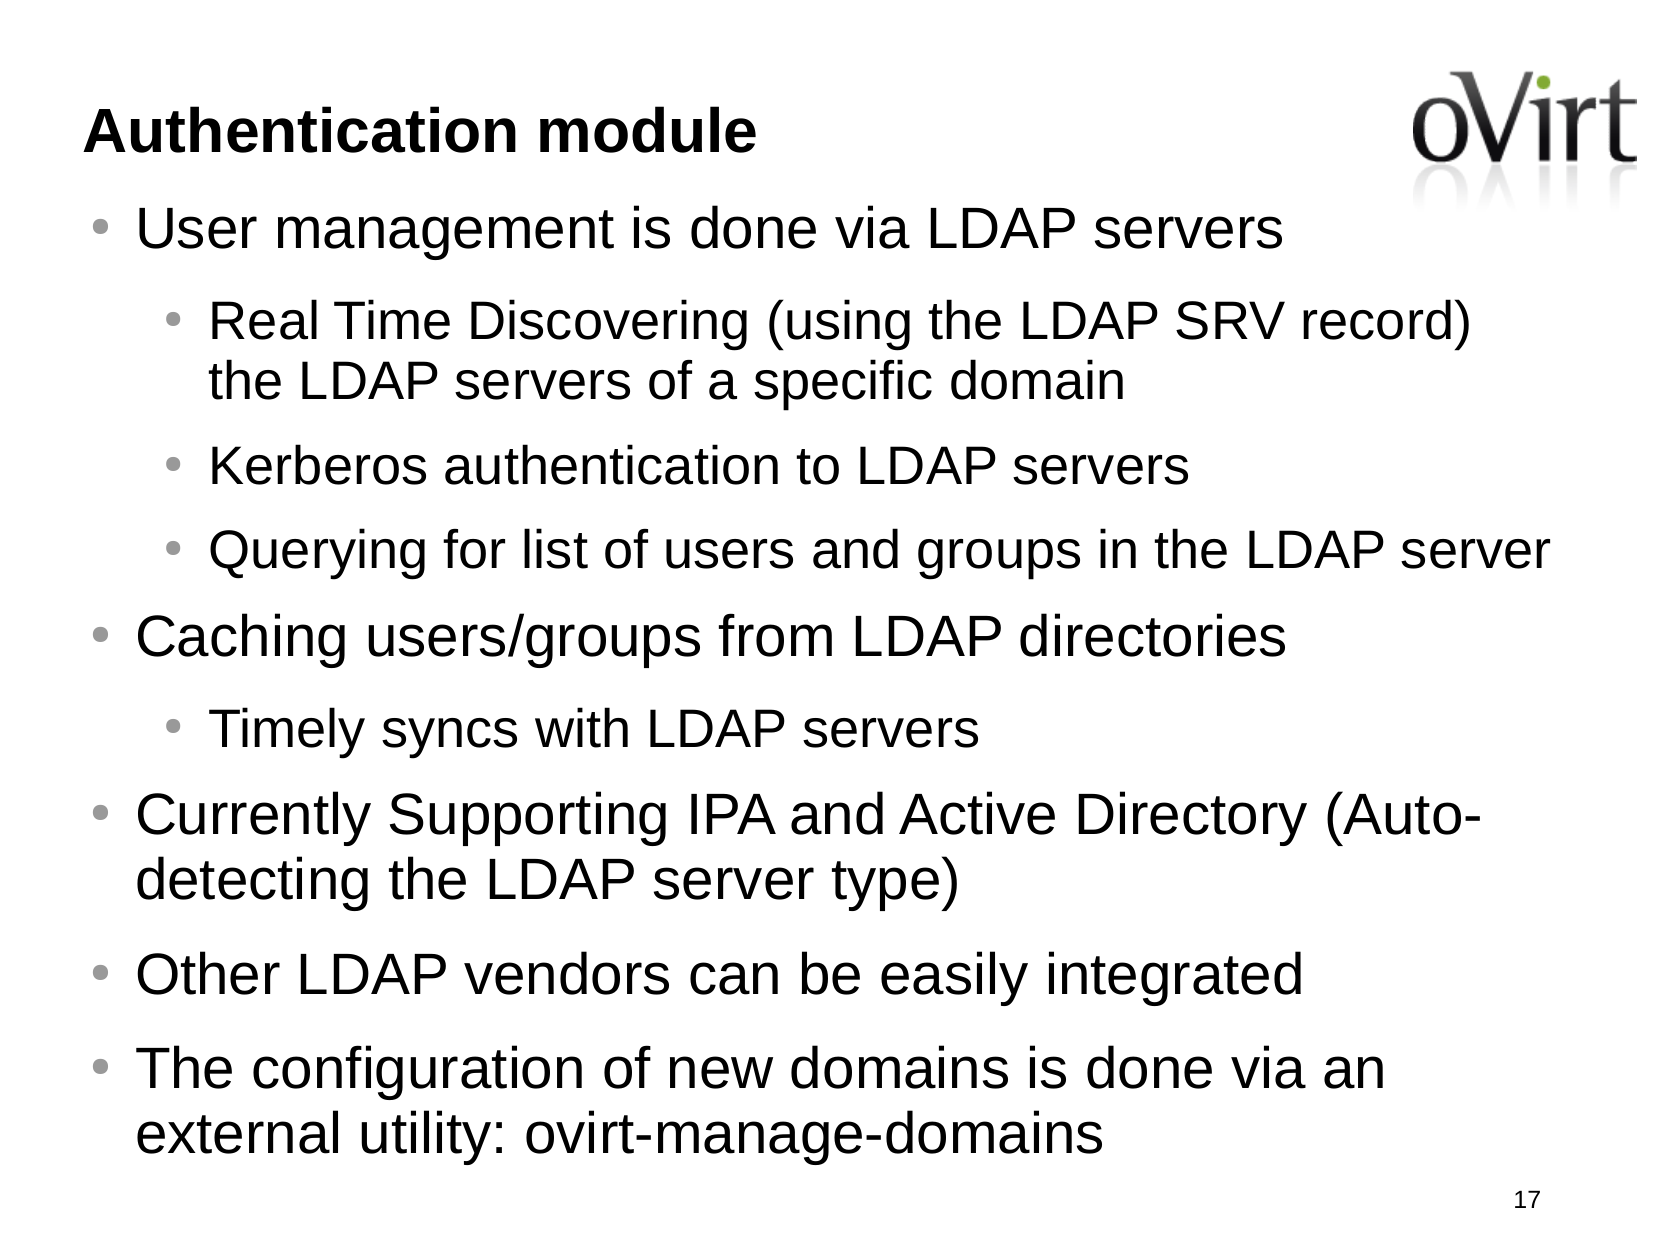

# Authentication module
User management is done via LDAP servers
Real Time Discovering (using the LDAP SRV record) the LDAP servers of a specific domain
Kerberos authentication to LDAP servers
Querying for list of users and groups in the LDAP server
Caching users/groups from LDAP directories
Timely syncs with LDAP servers
Currently Supporting IPA and Active Directory (Auto-detecting the LDAP server type)
Other LDAP vendors can be easily integrated
The configuration of new domains is done via an external utility: ovirt-manage-domains